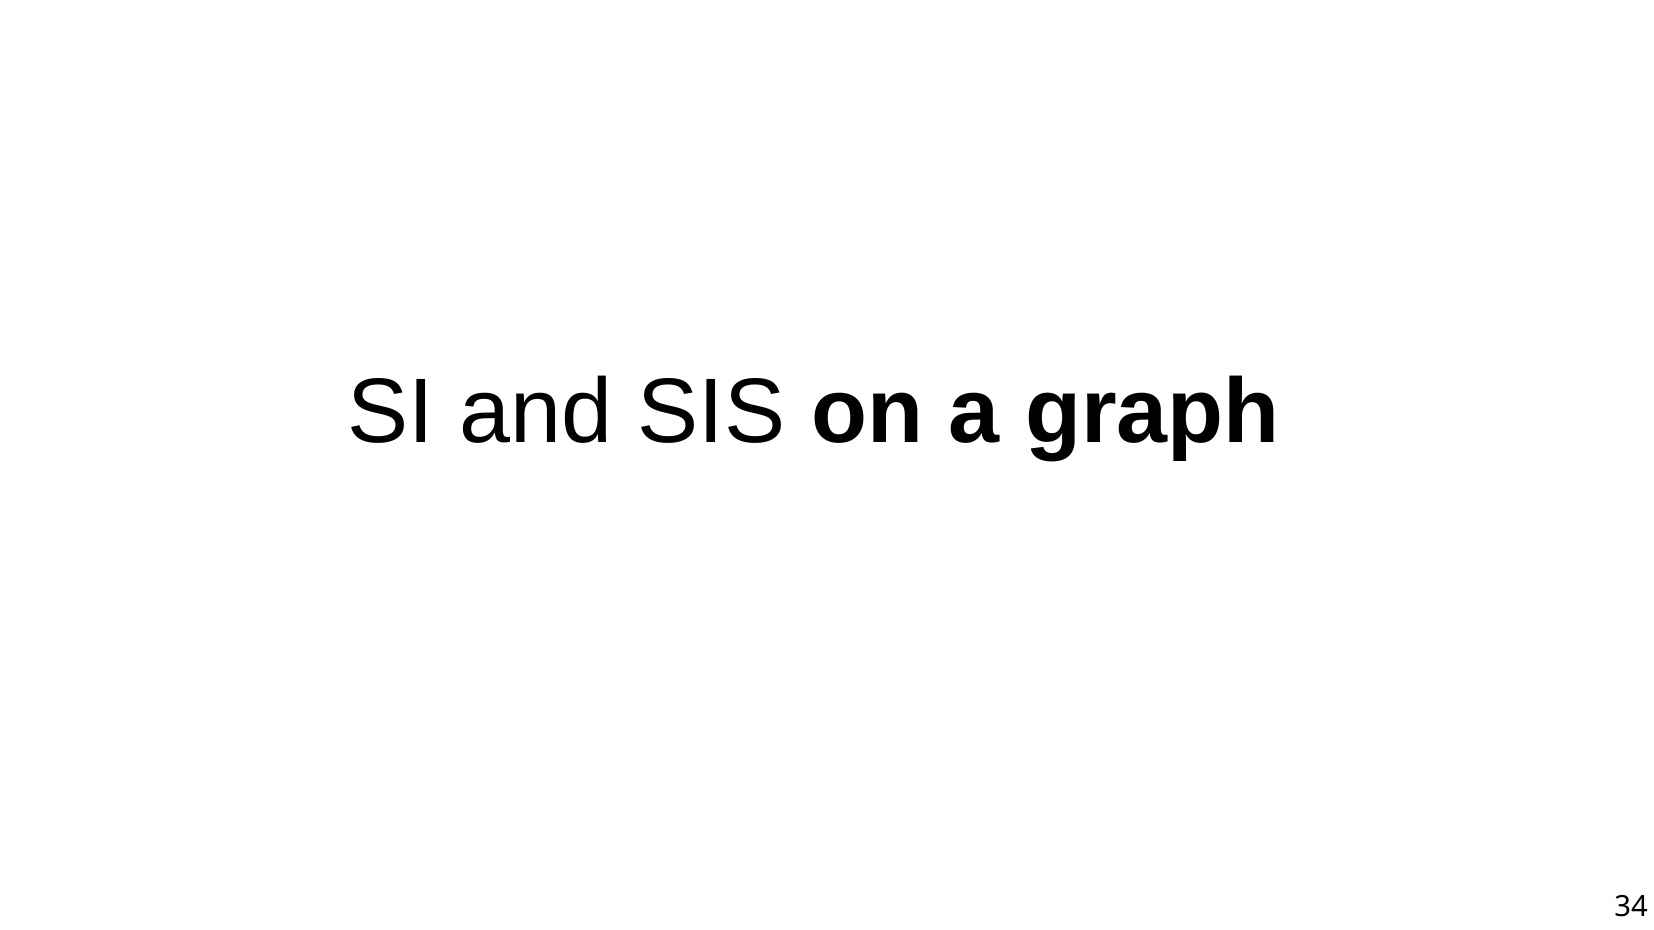

# SI and SIS on a graph
34